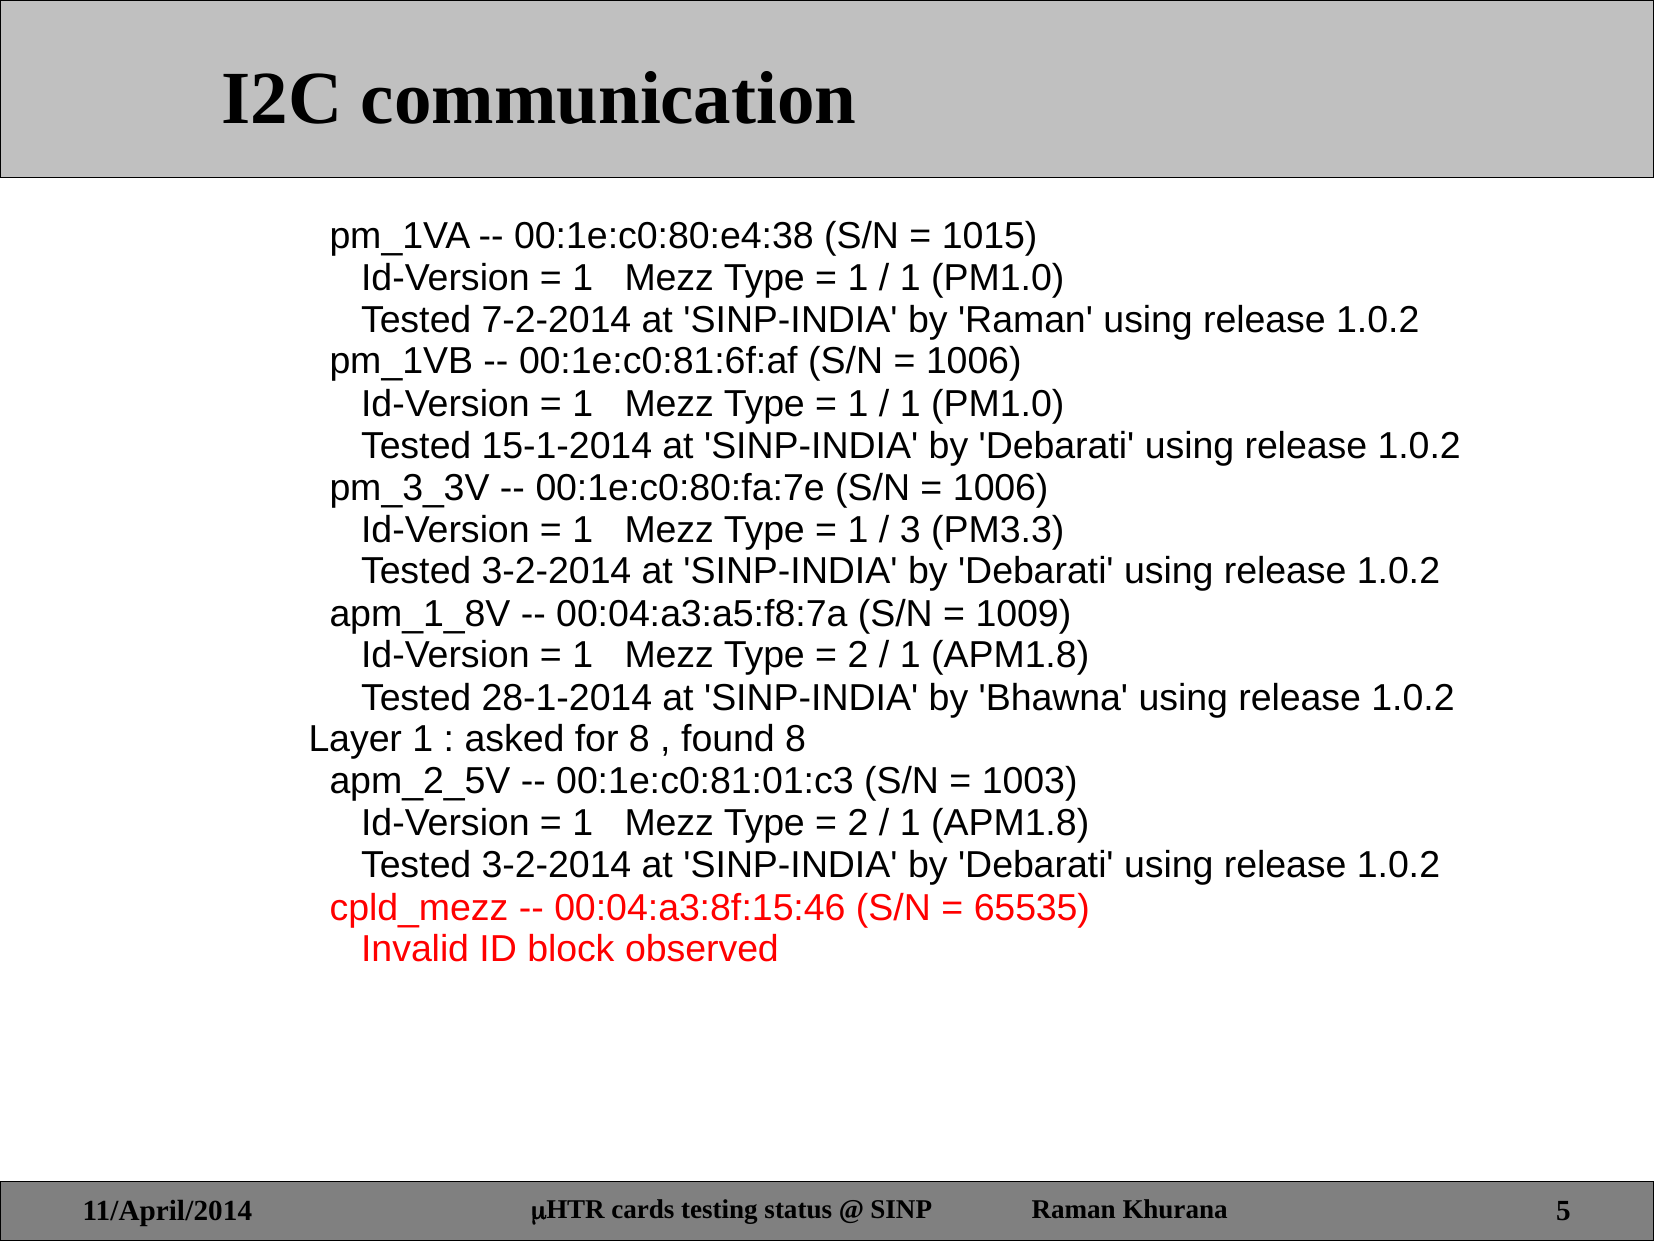

I2C communication
 pm_1VA -- 00:1e:c0:80:e4:38 (S/N = 1015)
 Id-Version = 1 Mezz Type = 1 / 1 (PM1.0)
 Tested 7-2-2014 at 'SINP-INDIA' by 'Raman' using release 1.0.2
 pm_1VB -- 00:1e:c0:81:6f:af (S/N = 1006)
 Id-Version = 1 Mezz Type = 1 / 1 (PM1.0)
 Tested 15-1-2014 at 'SINP-INDIA' by 'Debarati' using release 1.0.2
 pm_3_3V -- 00:1e:c0:80:fa:7e (S/N = 1006)
 Id-Version = 1 Mezz Type = 1 / 3 (PM3.3)
 Tested 3-2-2014 at 'SINP-INDIA' by 'Debarati' using release 1.0.2
 apm_1_8V -- 00:04:a3:a5:f8:7a (S/N = 1009)
 Id-Version = 1 Mezz Type = 2 / 1 (APM1.8)
 Tested 28-1-2014 at 'SINP-INDIA' by 'Bhawna' using release 1.0.2
Layer 1 : asked for 8 , found 8
 apm_2_5V -- 00:1e:c0:81:01:c3 (S/N = 1003)
 Id-Version = 1 Mezz Type = 2 / 1 (APM1.8)
 Tested 3-2-2014 at 'SINP-INDIA' by 'Debarati' using release 1.0.2
 cpld_mezz -- 00:04:a3:8f:15:46 (S/N = 65535)
 Invalid ID block observed
5